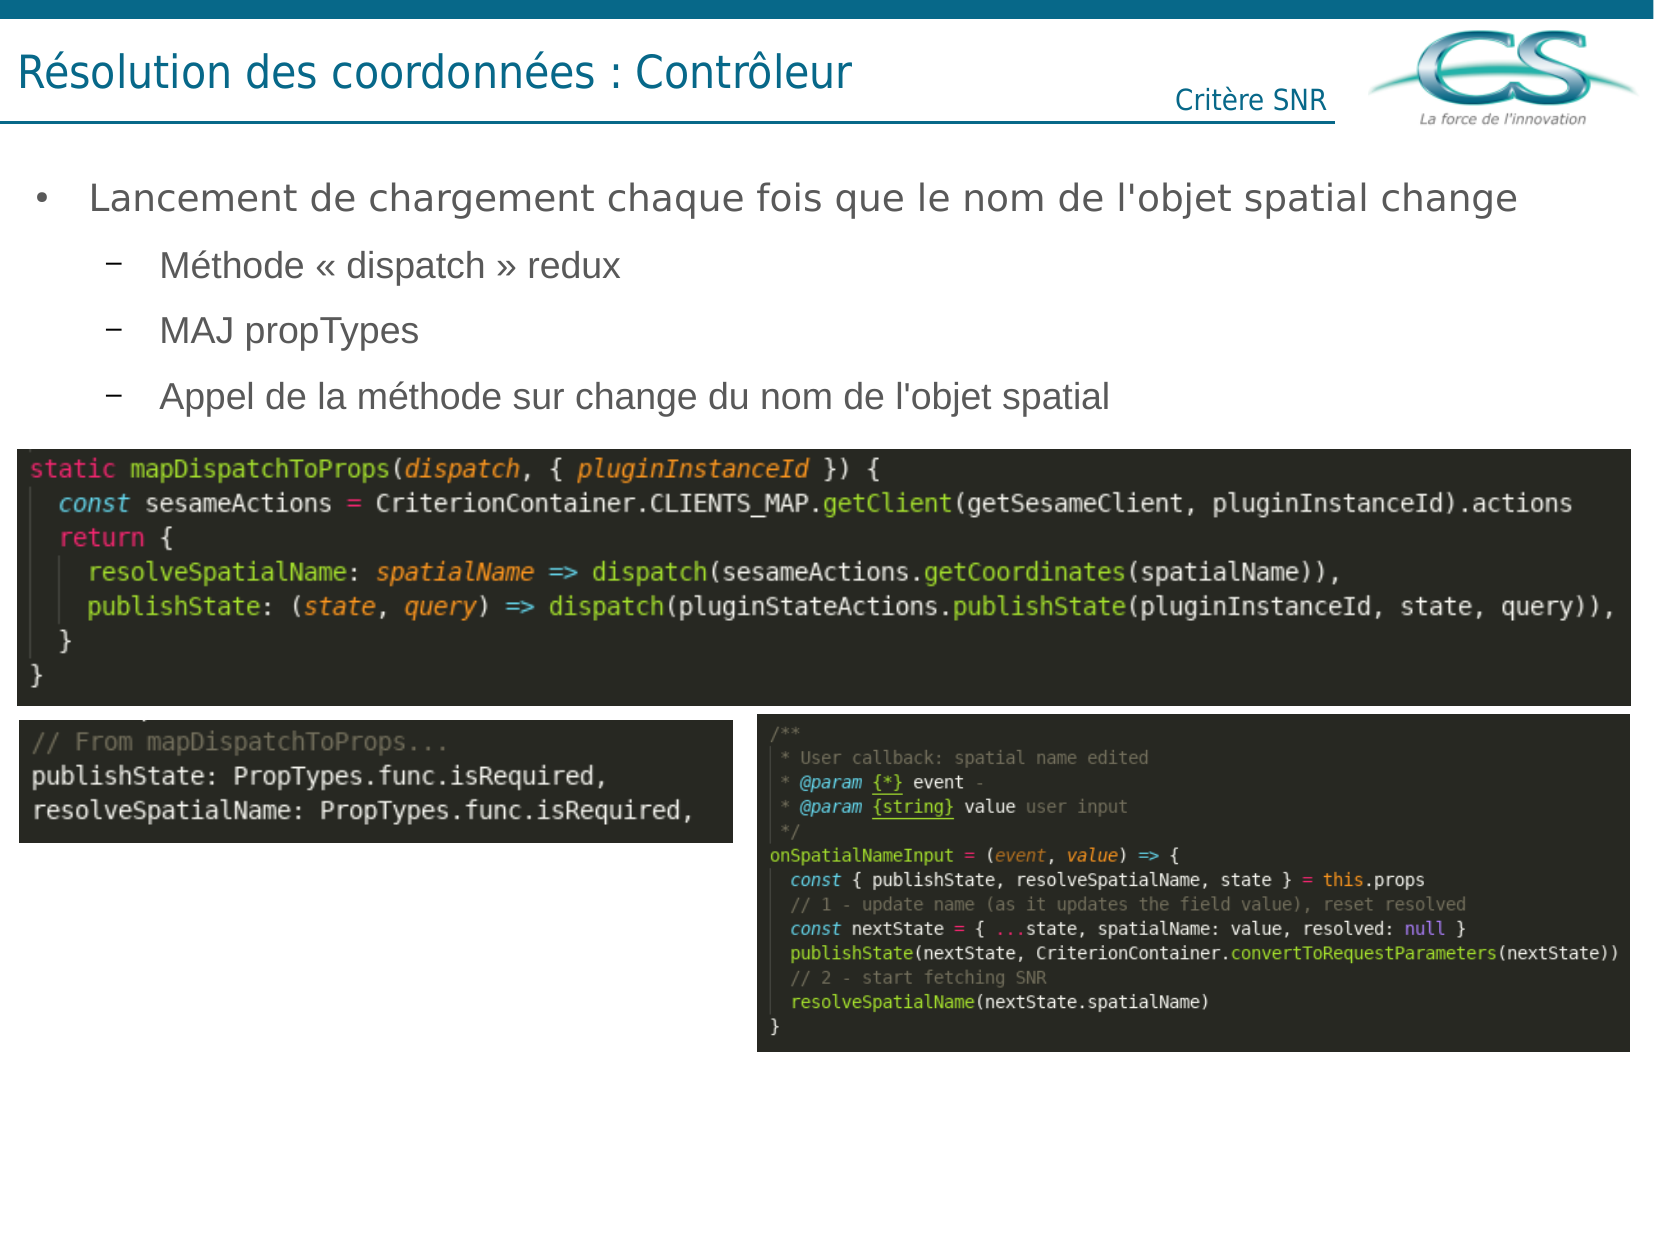

Résolution des coordonnées : Contrôleur
Critère SNR
# Lancement de chargement chaque fois que le nom de l'objet spatial change
Méthode « dispatch » redux
MAJ propTypes
Appel de la méthode sur change du nom de l'objet spatial